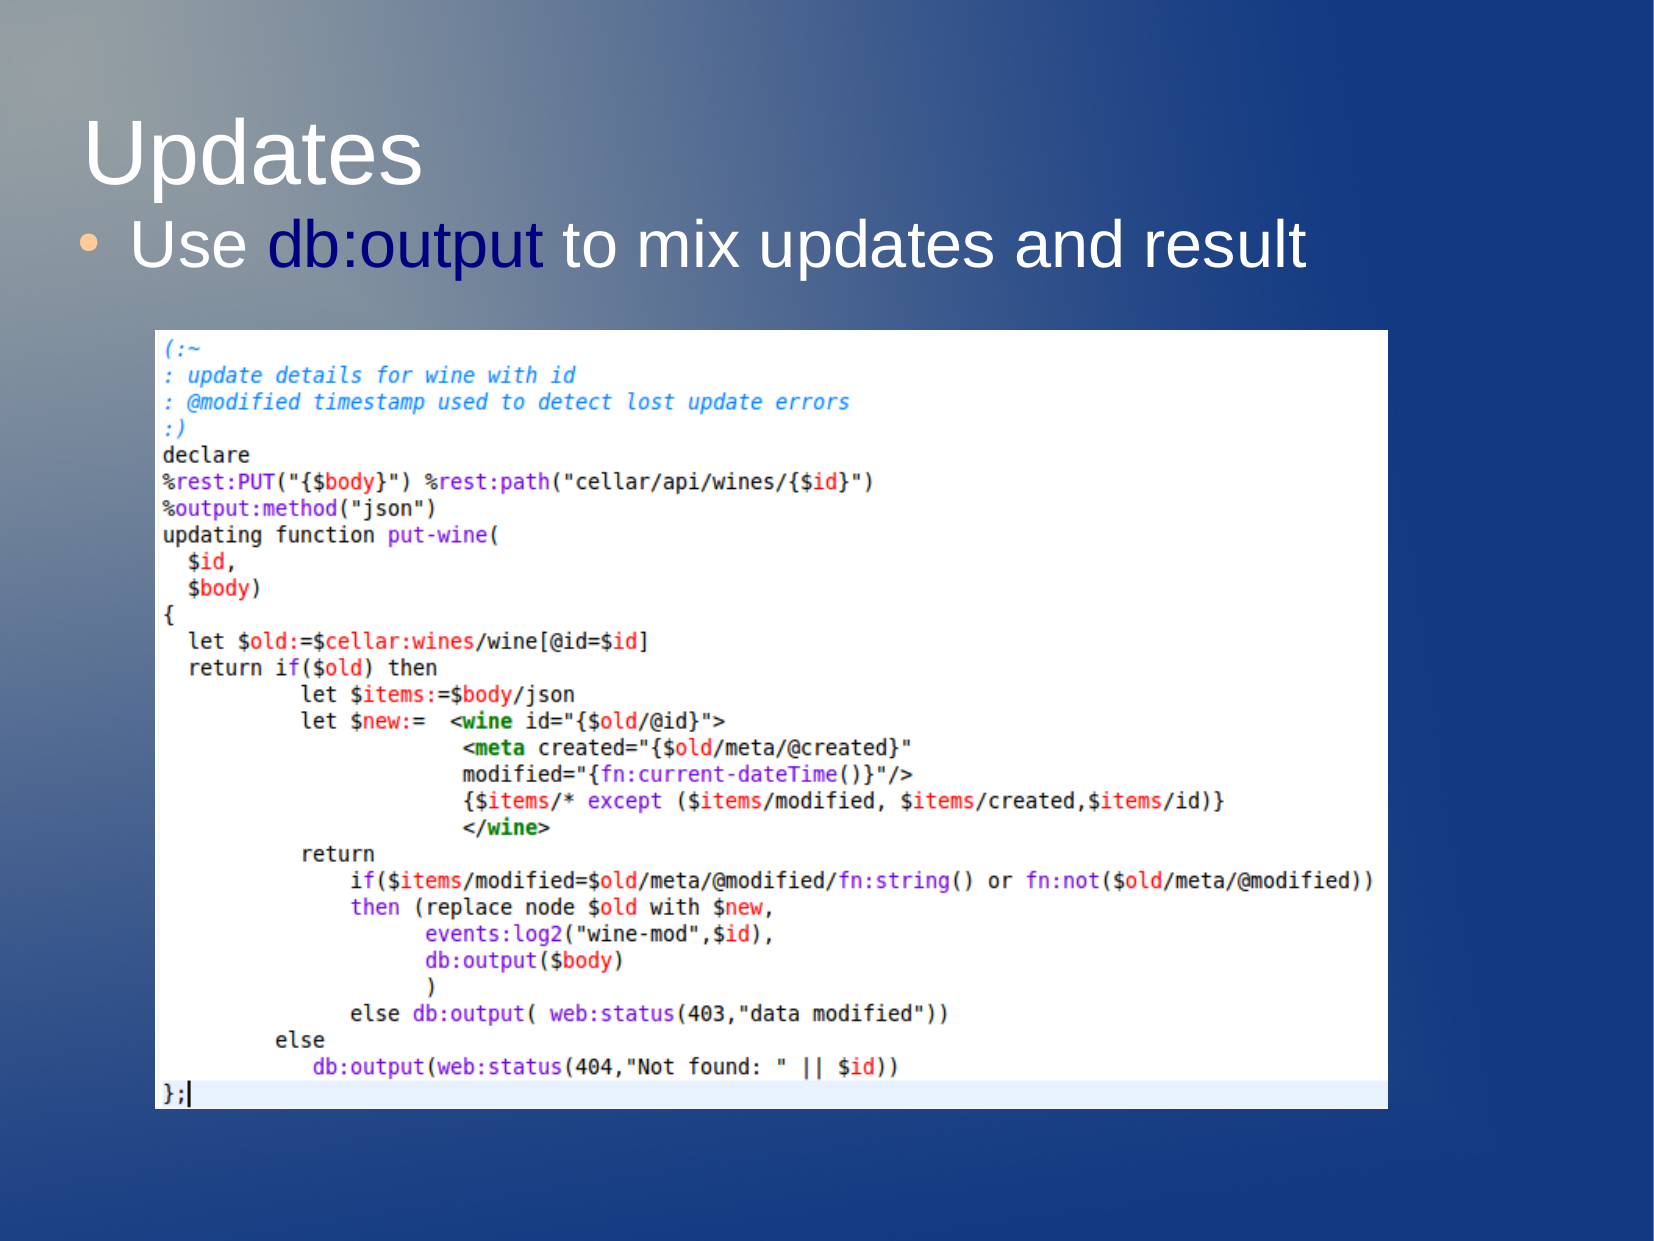

# Updates
Use db:output to mix updates and result